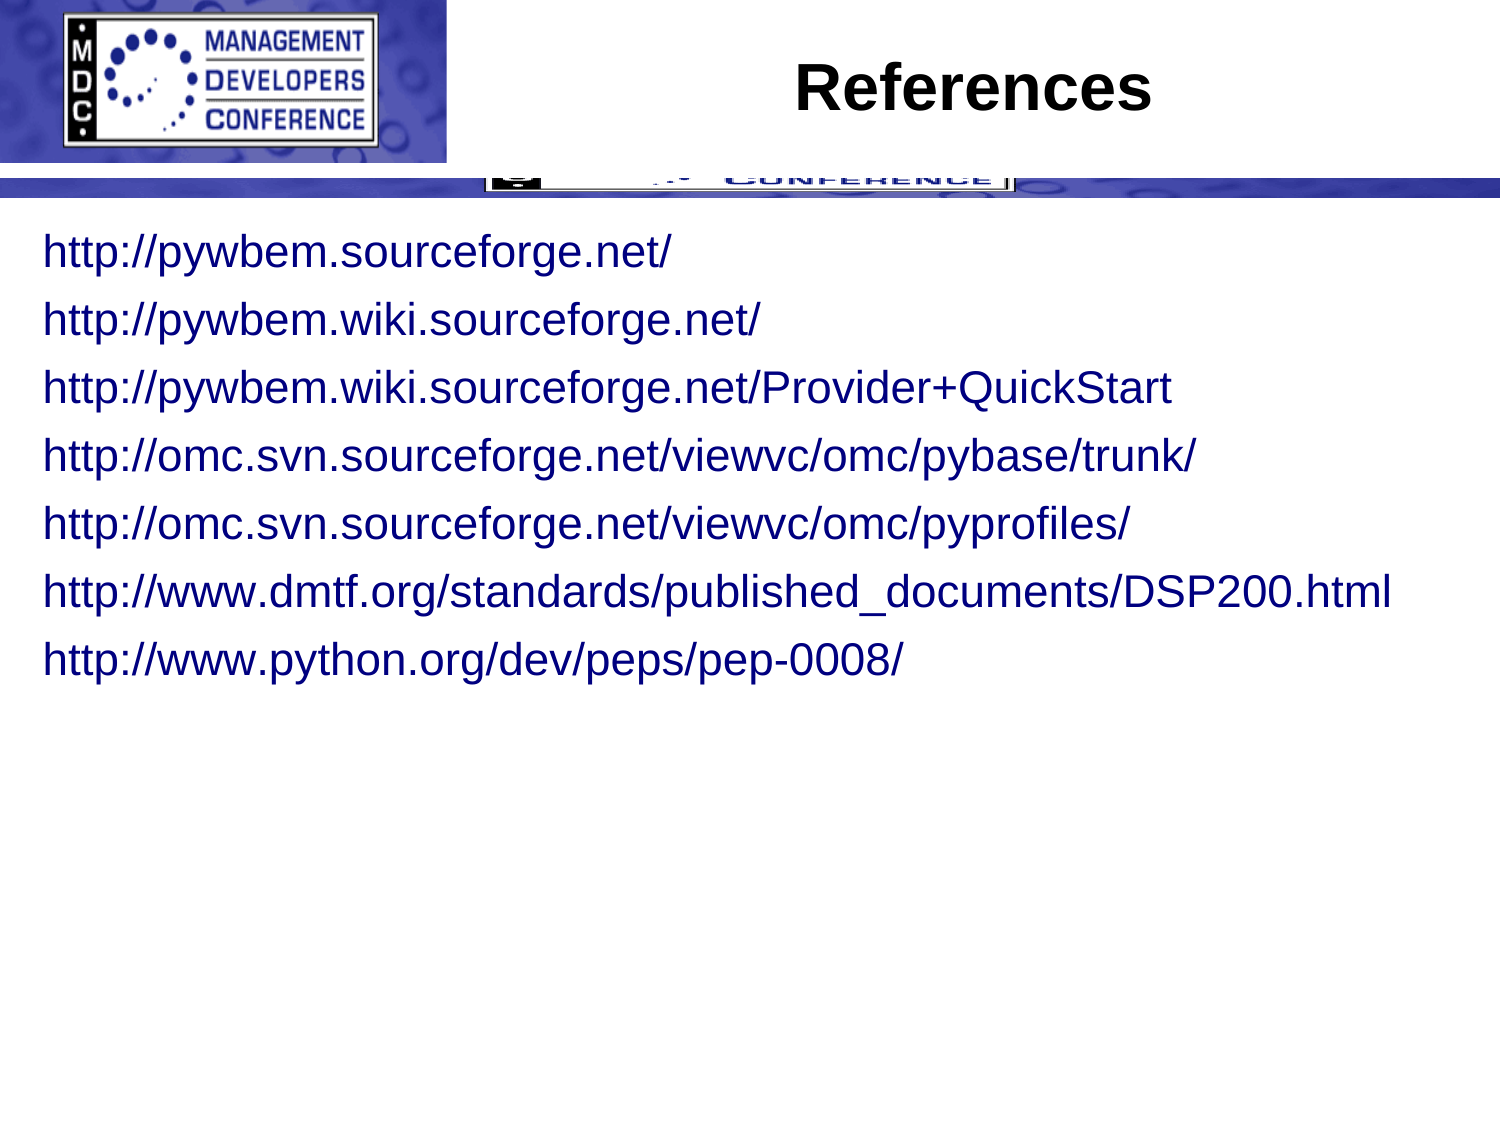

# References
http://pywbem.sourceforge.net/
http://pywbem.wiki.sourceforge.net/
http://pywbem.wiki.sourceforge.net/Provider+QuickStart
http://omc.svn.sourceforge.net/viewvc/omc/pybase/trunk/
http://omc.svn.sourceforge.net/viewvc/omc/pyprofiles/
http://www.dmtf.org/standards/published_documents/DSP200.html
http://www.python.org/dev/peps/pep-0008/